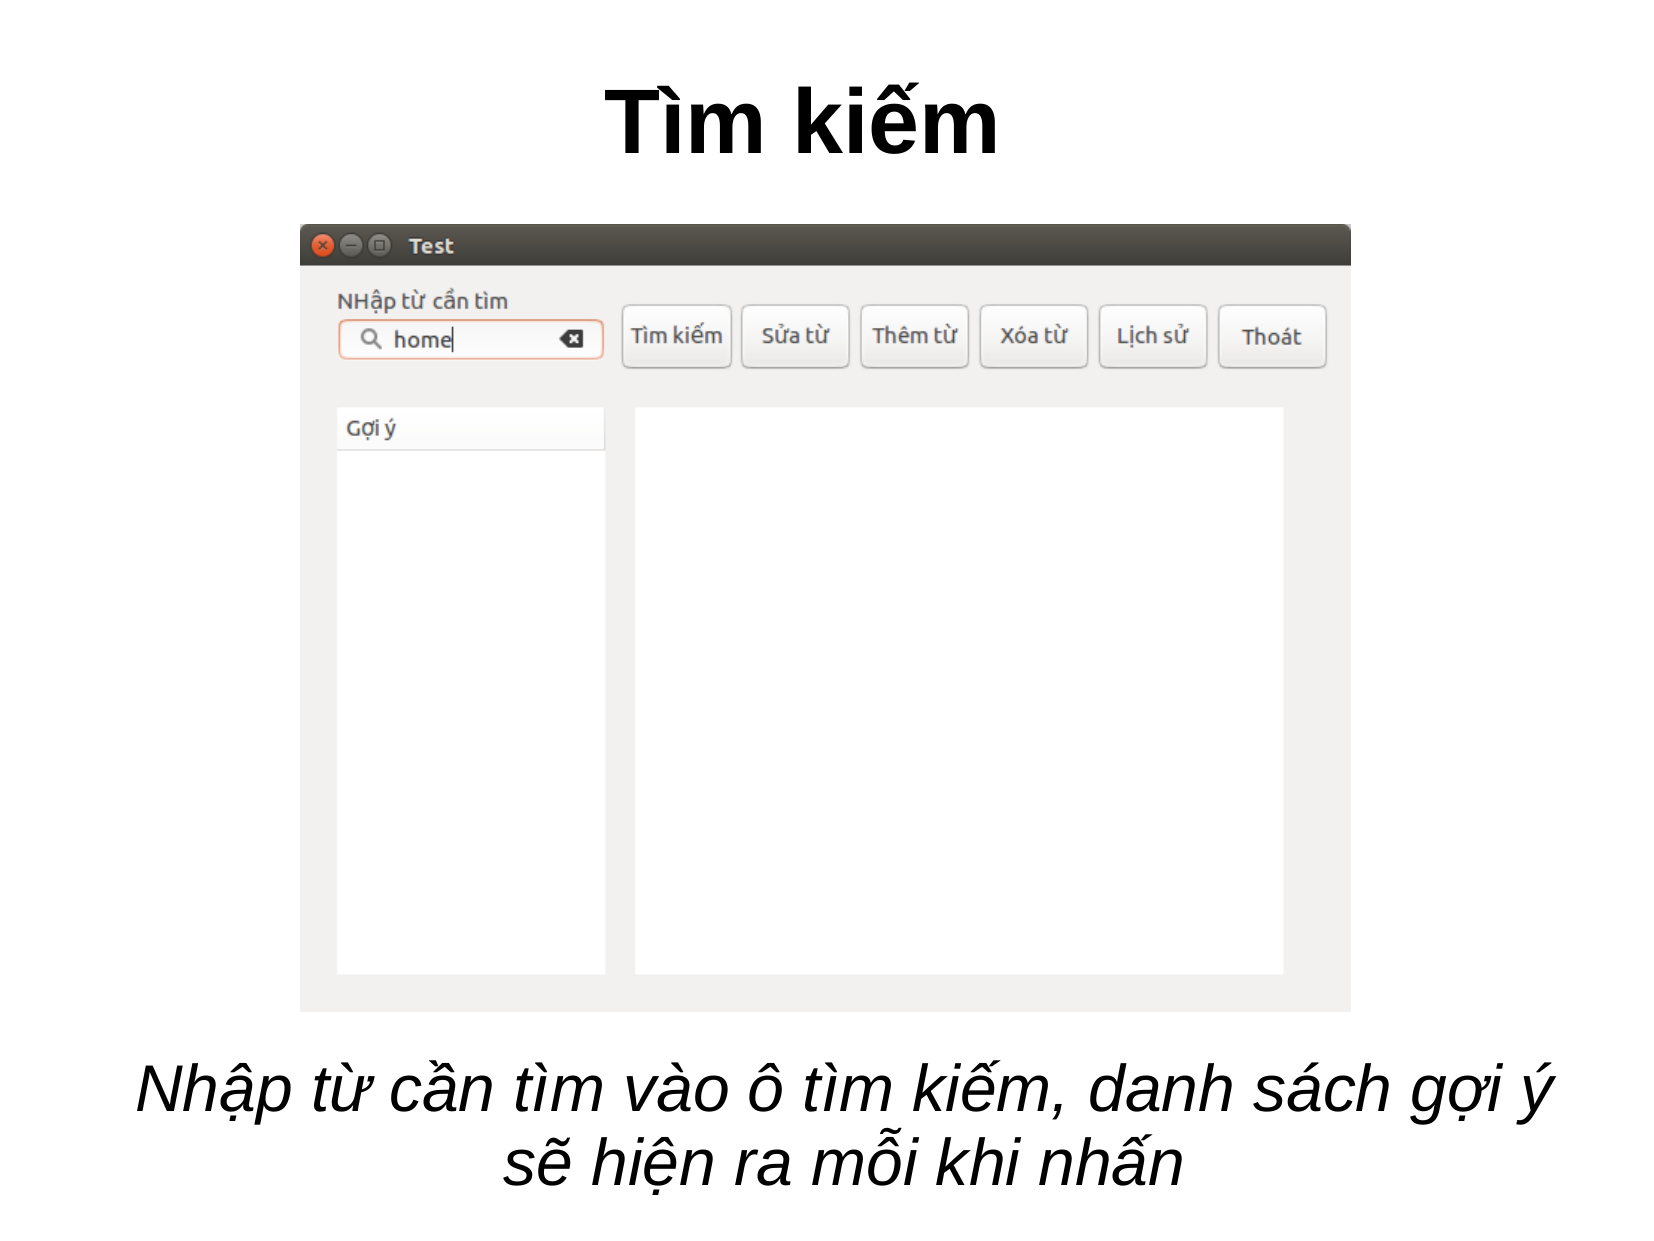

# Tìm kiếm
Nhập từ cần tìm vào ô tìm kiếm, danh sách gợi ý sẽ hiện ra mỗi khi nhấn